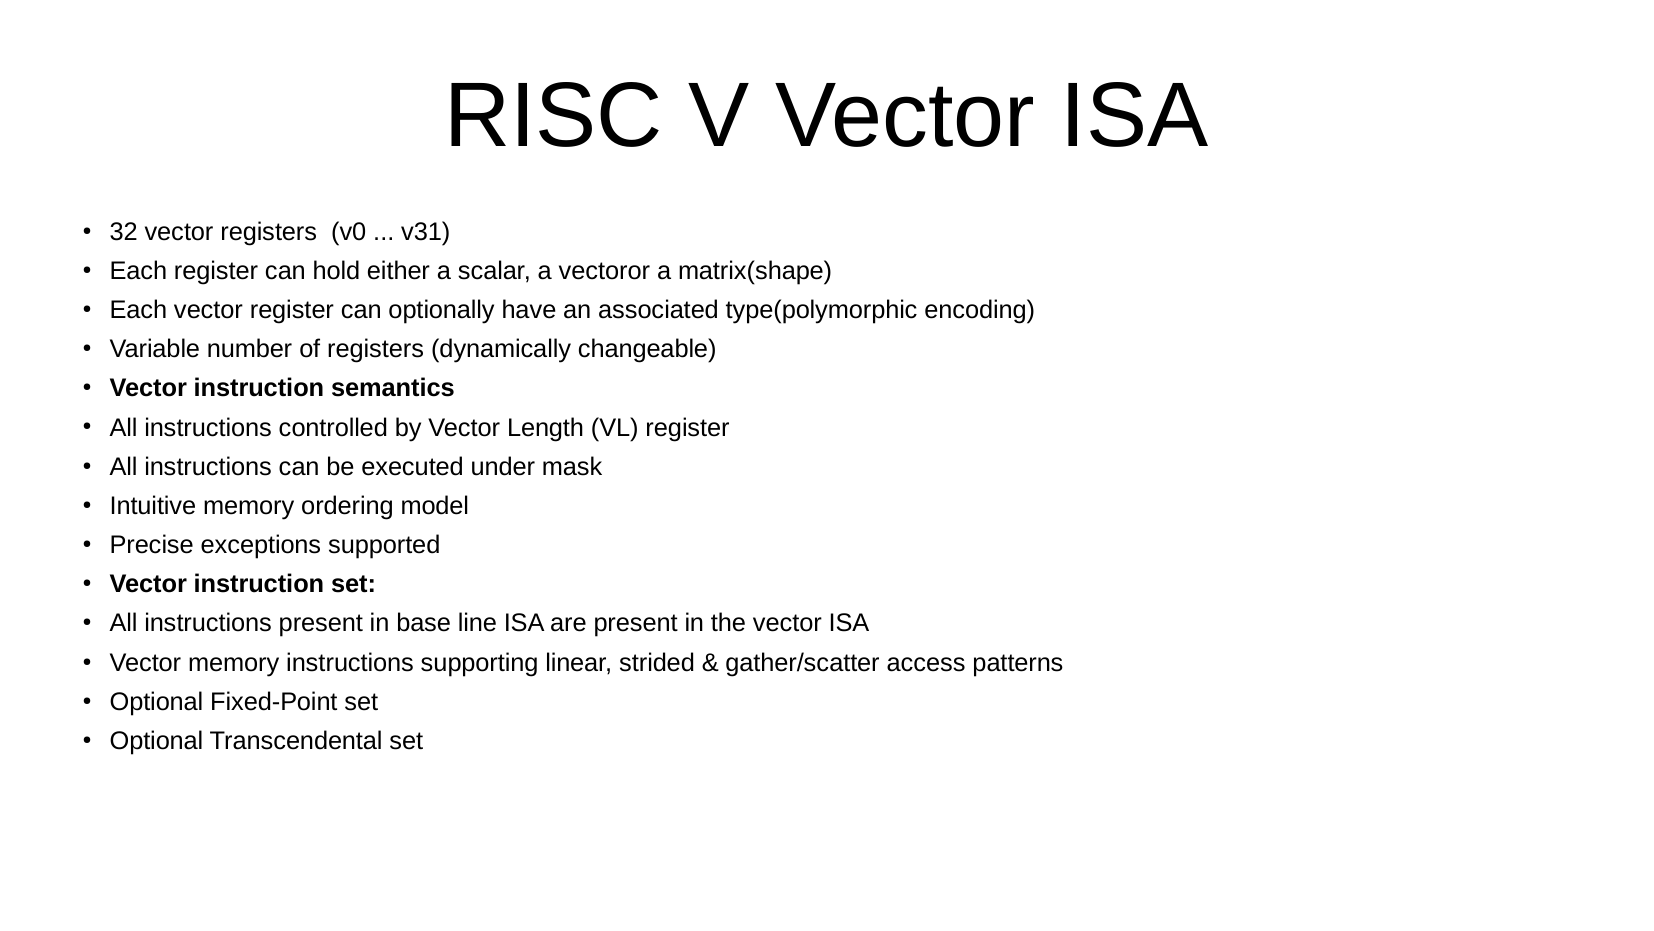

# RISC V Vector ISA
32 vector registers (v0 ... v31)
Each register can hold either a scalar, a vectoror a matrix(shape)
Each vector register can optionally have an associated type(polymorphic encoding)
Variable number of registers (dynamically changeable)
Vector instruction semantics
All instructions controlled by Vector Length (VL) register
All instructions can be executed under mask
Intuitive memory ordering model
Precise exceptions supported
Vector instruction set:
All instructions present in base line ISA are present in the vector ISA
Vector memory instructions supporting linear, strided & gather/scatter access patterns
Optional Fixed-Point set
Optional Transcendental set